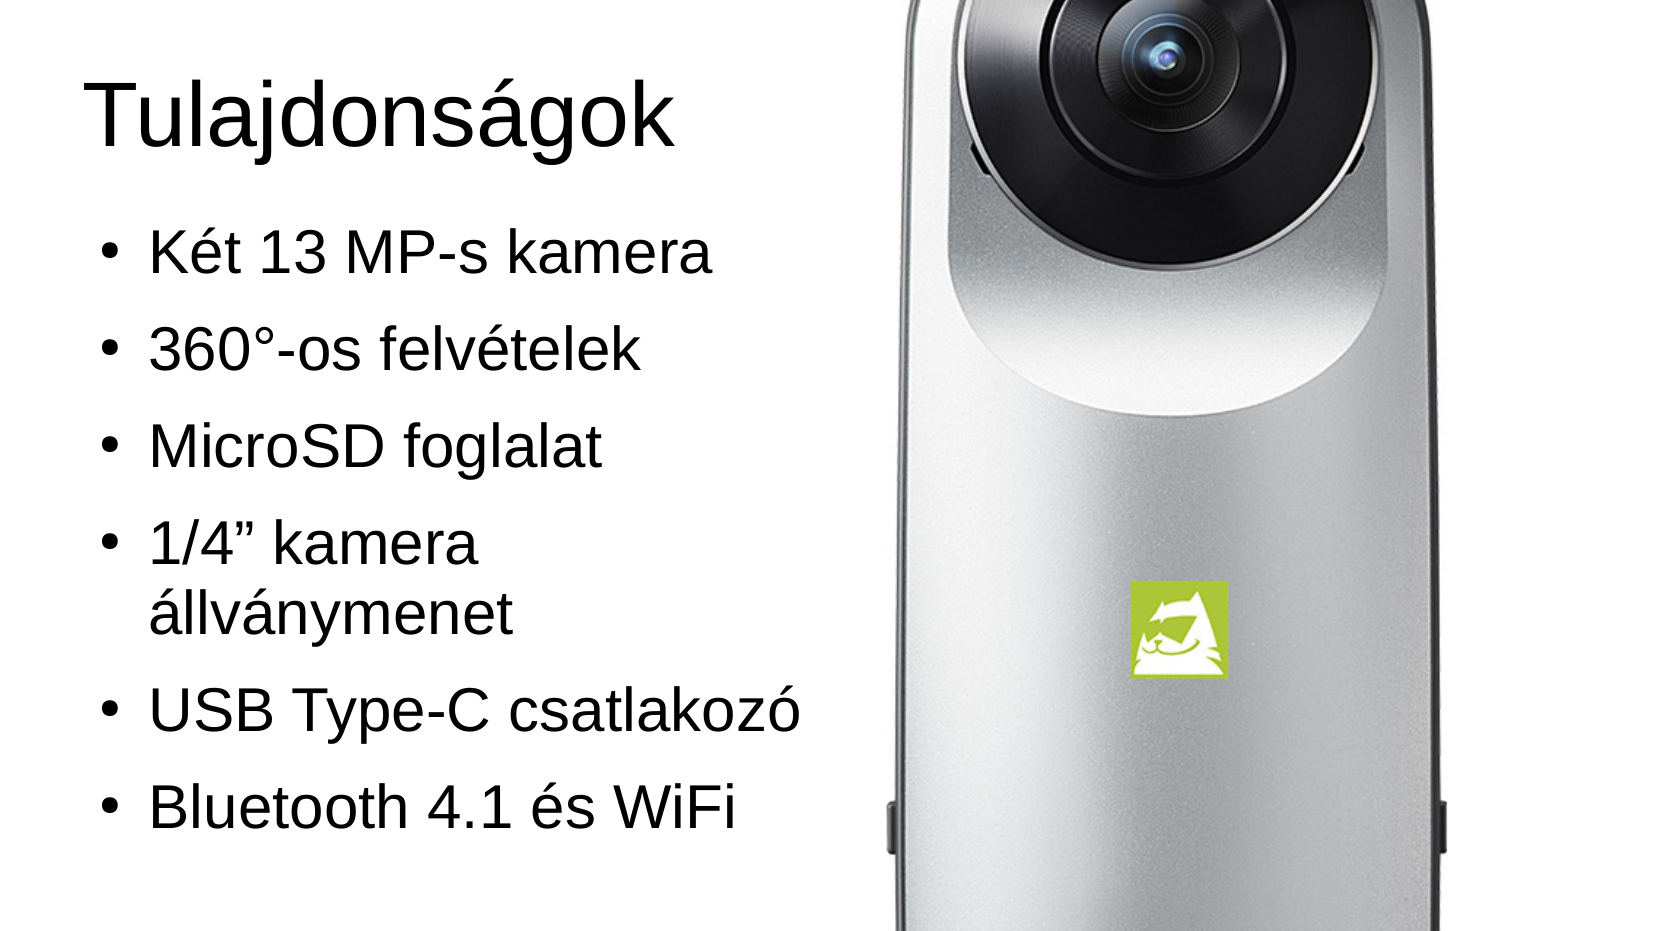

# Tulajdonságok
Két 13 MP-s kamera
360°-os felvételek
MicroSD foglalat
1/4” kamera állványmenet
USB Type-C csatlakozó
Bluetooth 4.1 és WiFi